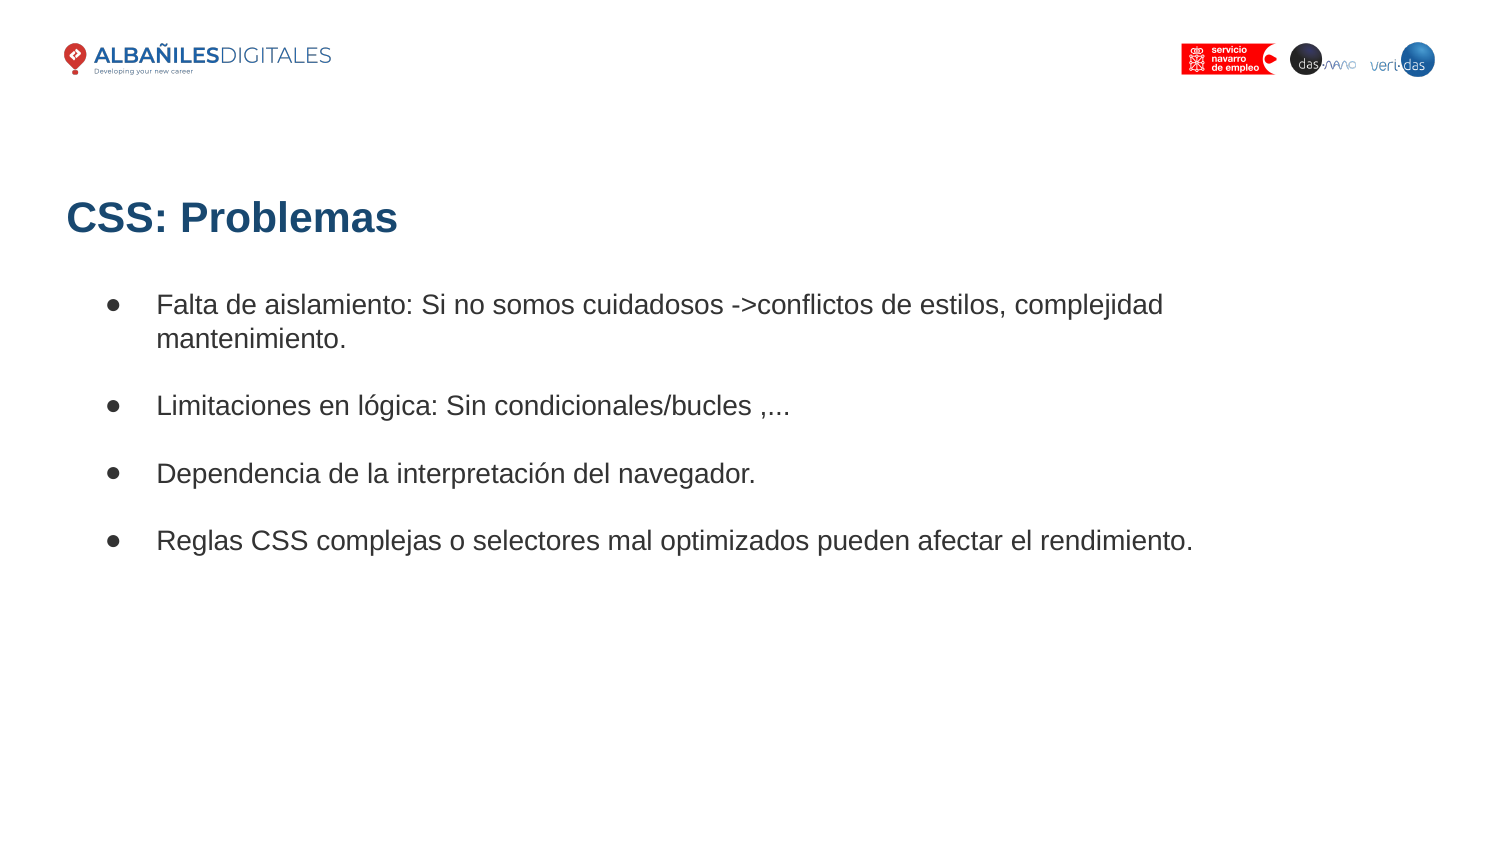

CSS: Problemas
Falta de aislamiento: Si no somos cuidadosos ->conflictos de estilos, complejidad mantenimiento.
Limitaciones en lógica: Sin condicionales/bucles ,...
Dependencia de la interpretación del navegador.
Reglas CSS complejas o selectores mal optimizados pueden afectar el rendimiento.